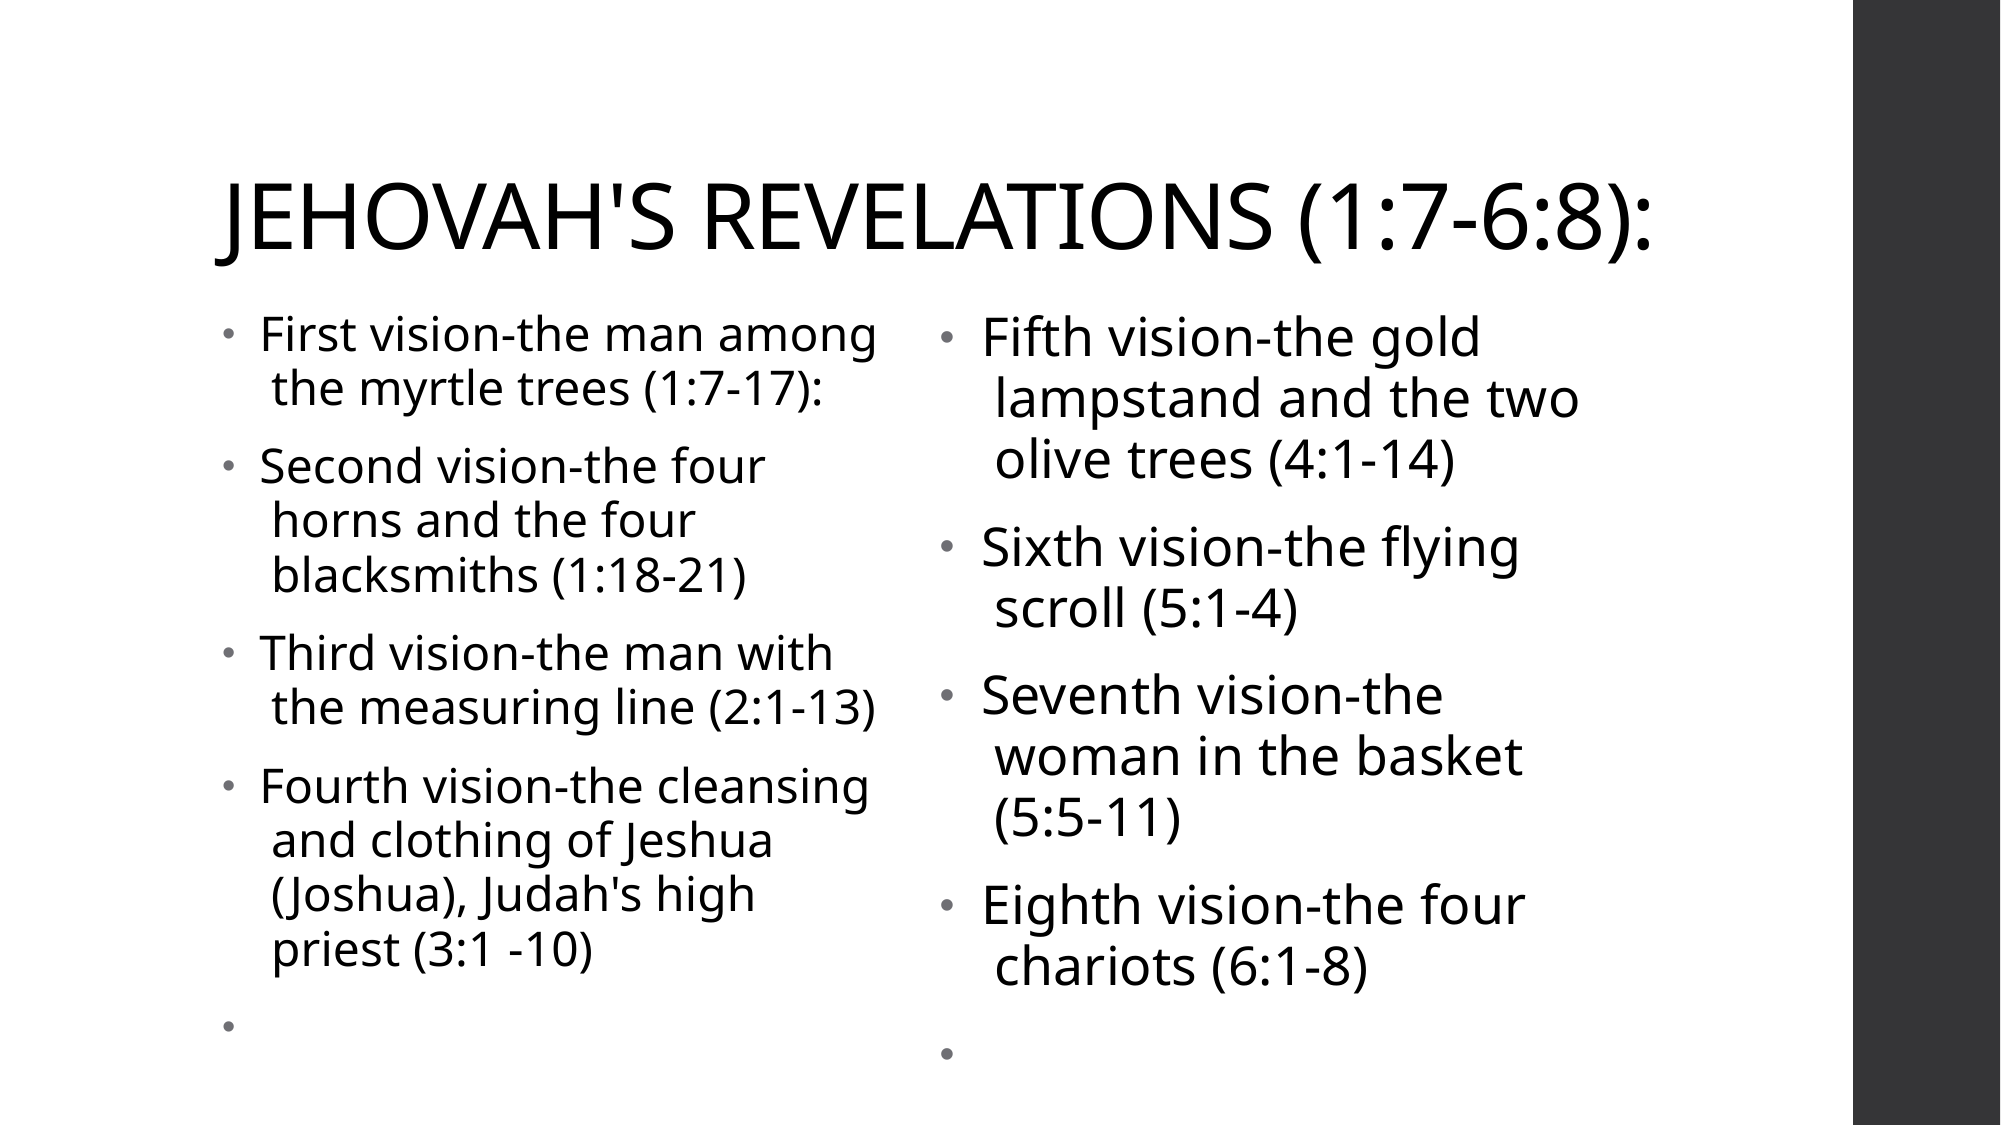

# JEHOVAH'S REVELATIONS (1:7-6:8):
 First vision-the man among the myrtle trees (1:7-17):
 Second vision-the four horns and the four blacksmiths (1:18-21)
 Third vision-the man with the measuring line (2:1-13)
 Fourth vision-the cleansing and clothing of Jeshua (Joshua), Judah's high priest (3:1 -10)
 Fifth vision-the gold lampstand and the two olive trees (4:1-14)
 Sixth vision-the flying scroll (5:1-4)
 Seventh vision-the woman in the basket (5:5-11)
 Eighth vision-the four chariots (6:1-8)